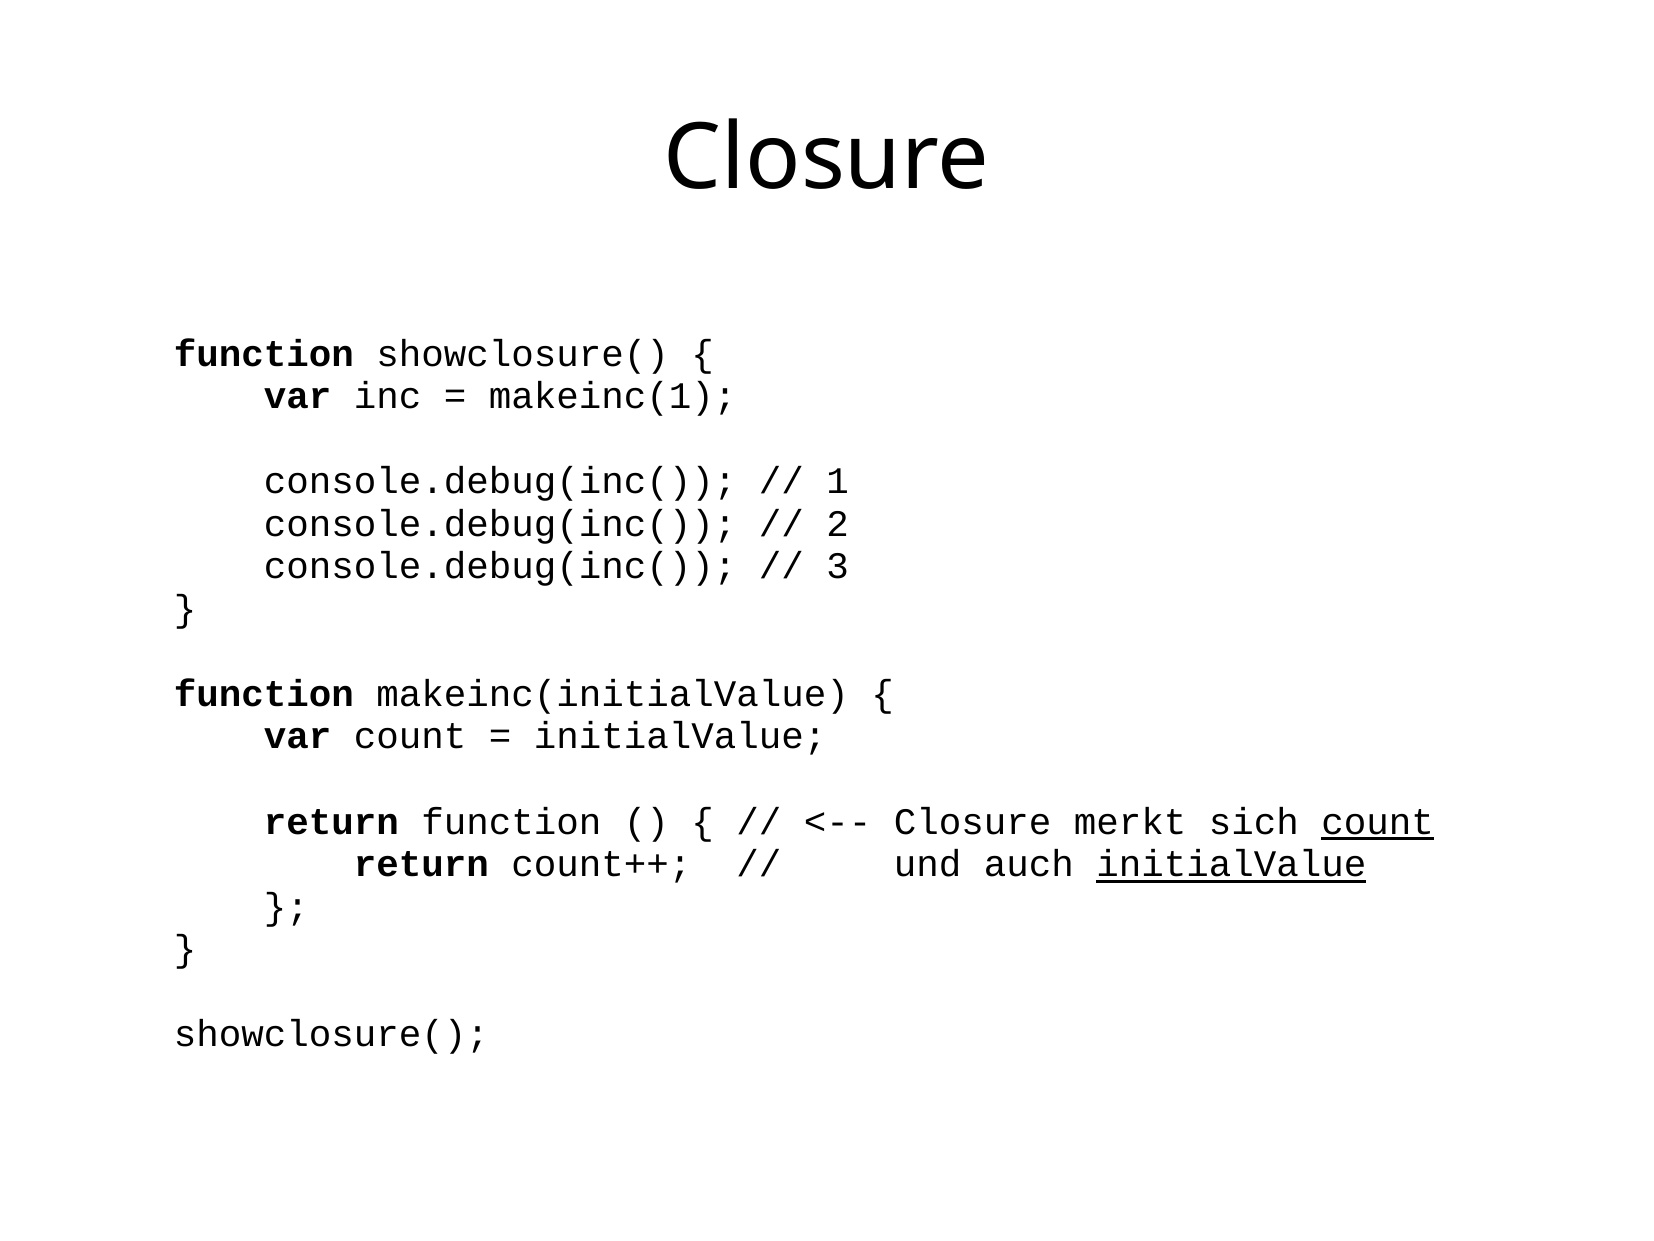

# Closure
function showclosure() {
 var inc = makeinc(1);
 console.debug(inc()); // 1
 console.debug(inc()); // 2
 console.debug(inc()); // 3
}
function makeinc(initialValue) {
 var count = initialValue;
 return function () { // <-- Closure merkt sich count
 return count++; // und auch initialValue
 };
}
showclosure();